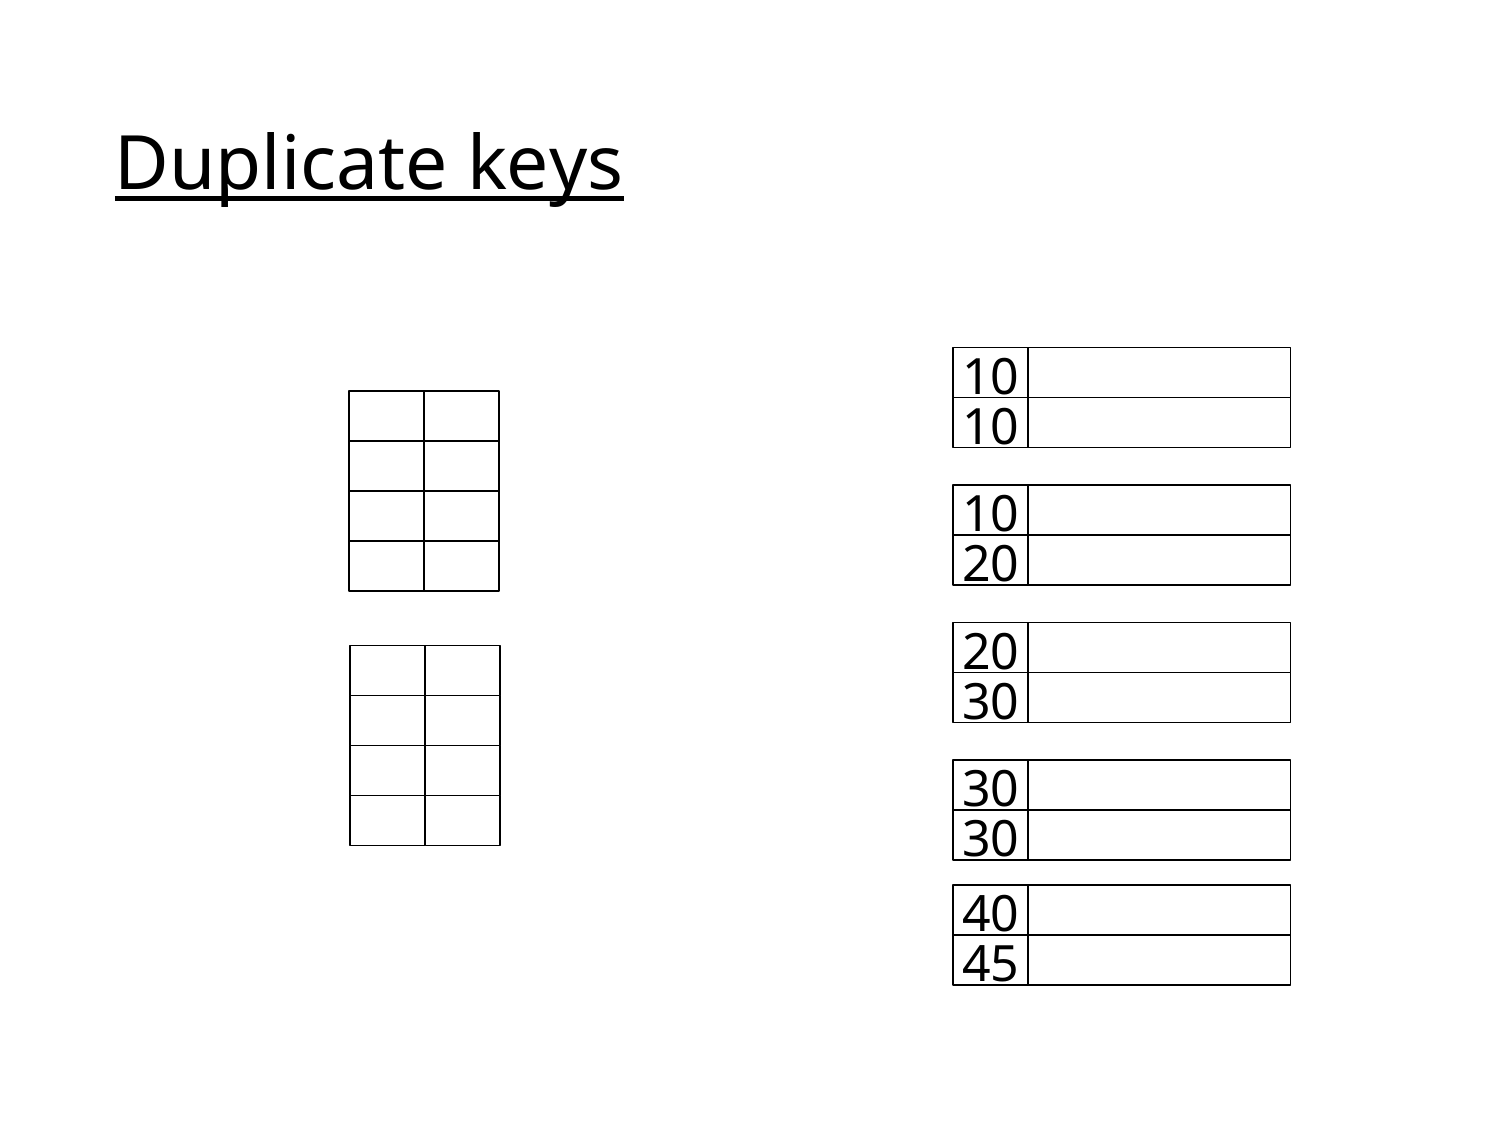

# Duplicate keys
10
10
10
20
20
30
30
30
40
45